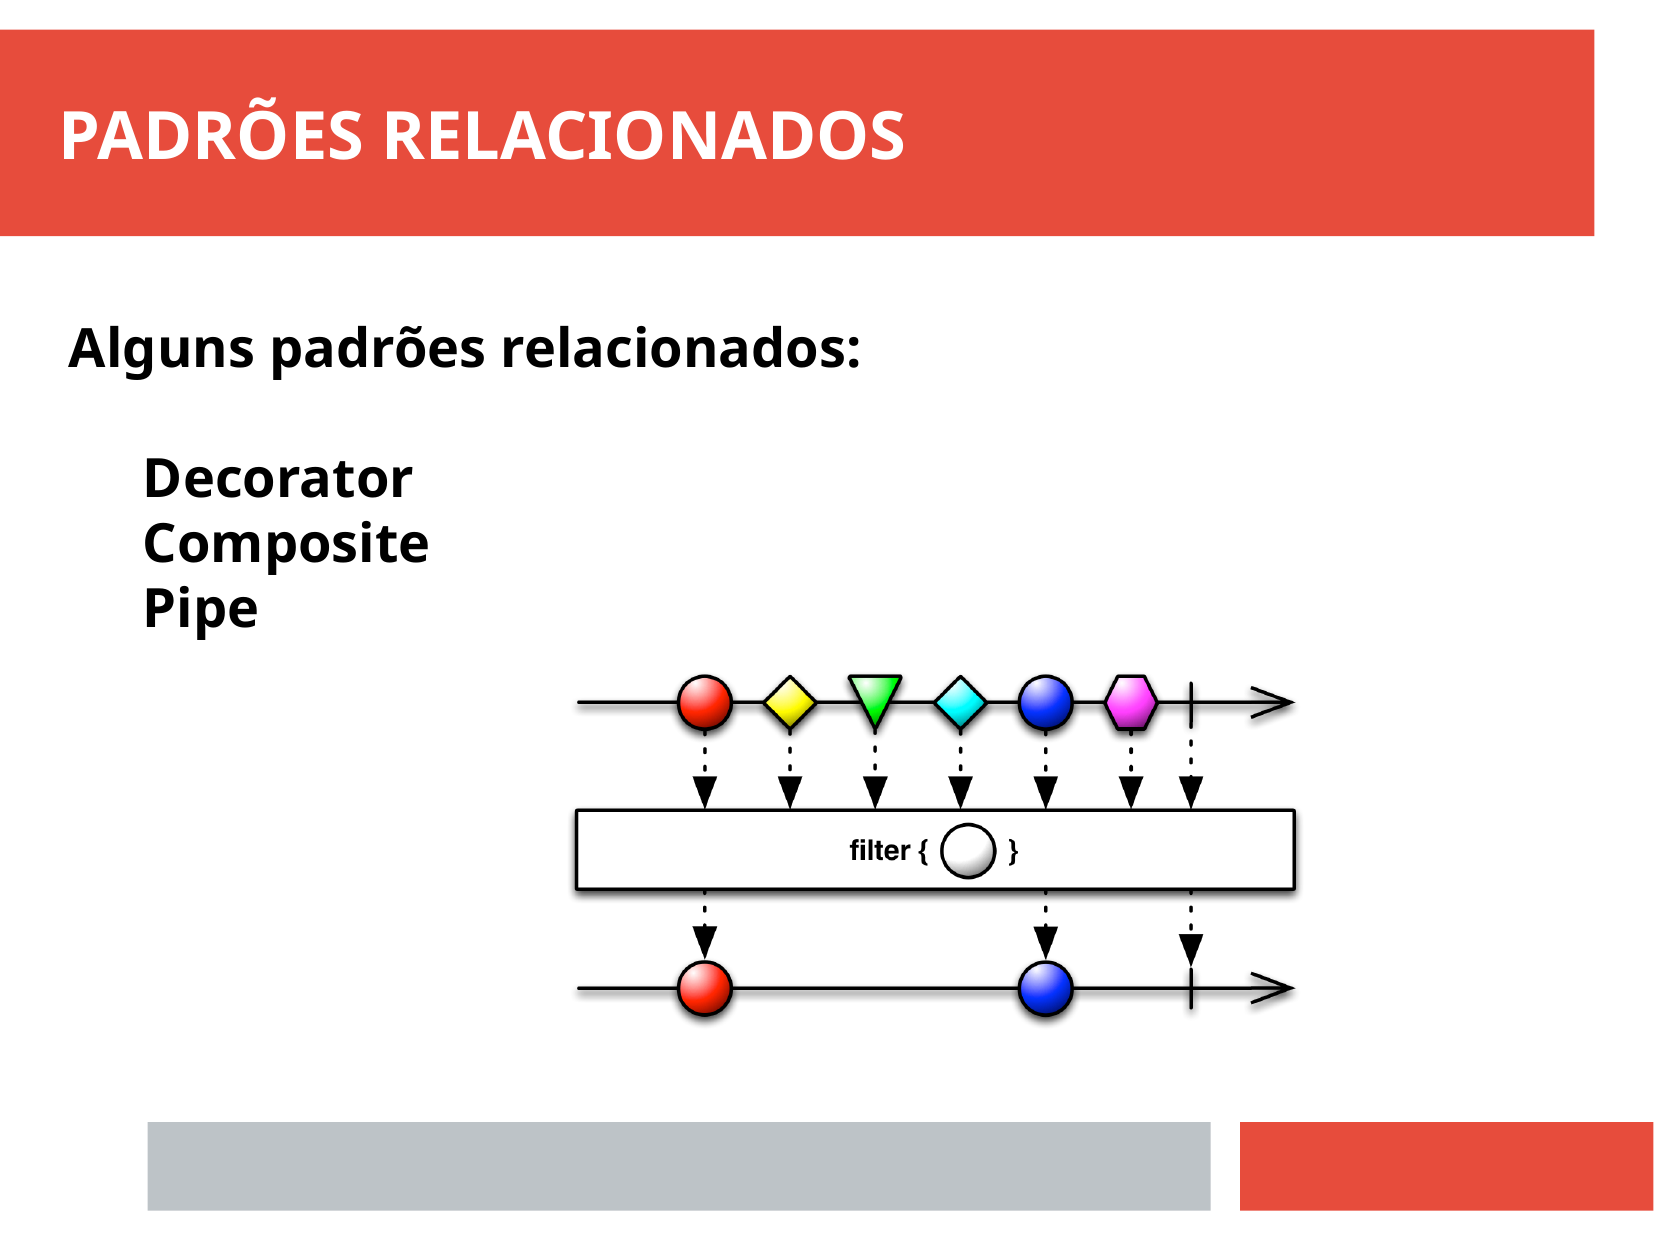

PADRÕES RELACIONADOS
Alguns padrões relacionados:
	Decorator
	Composite
	Pipe